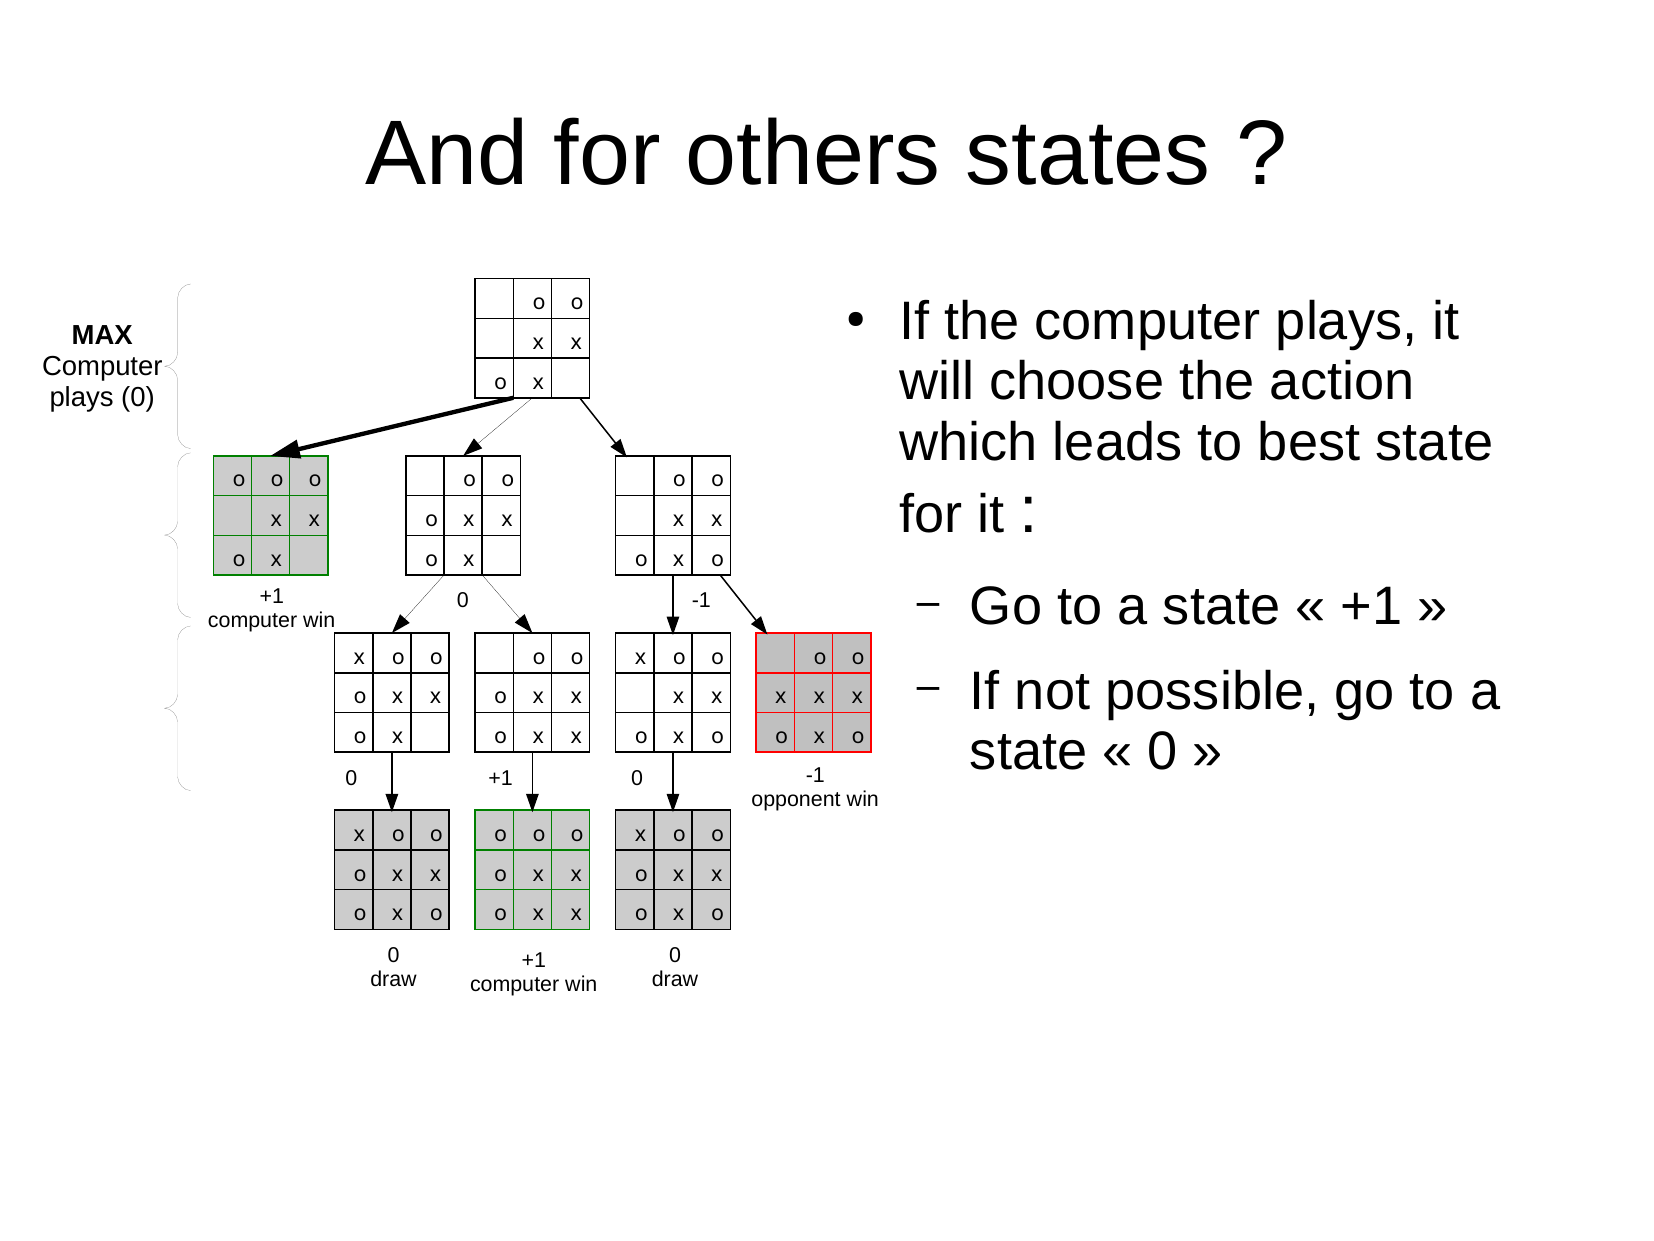

# And for others states ?
If the computer plays, it will choose the action which leads to best state for it :
Go to a state « +1 »
If not possible, go to a state « 0 »